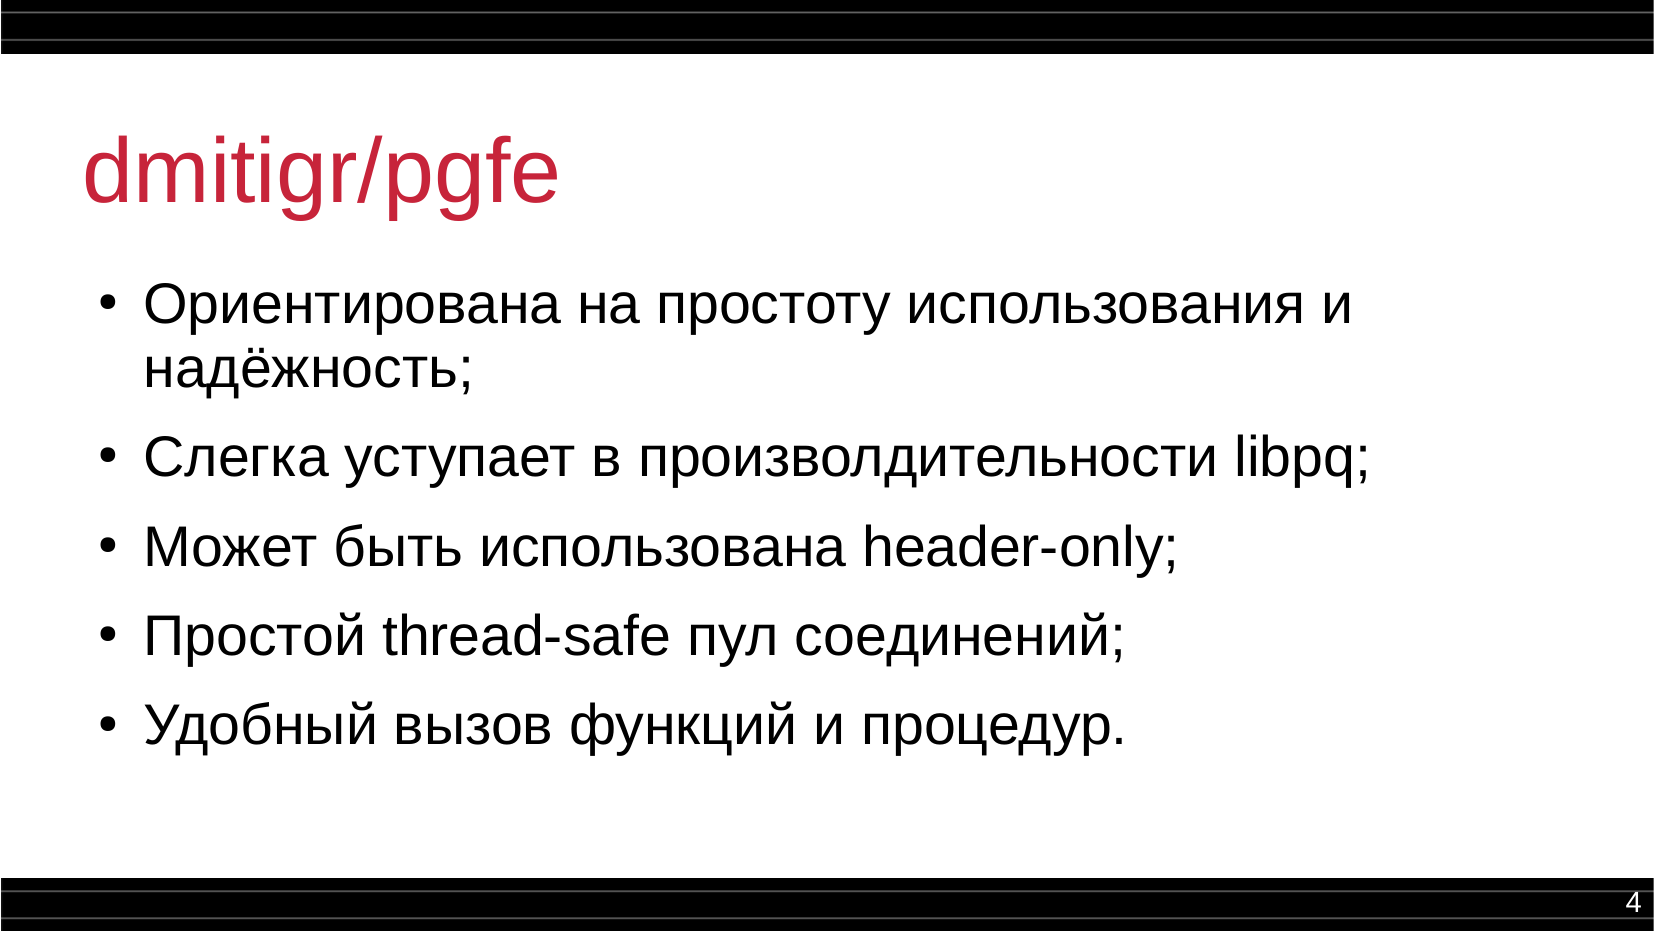

# dmitigr/pgfe
Ориентирована на простоту использования и надёжность;
Слегка уступает в произволдительности libpq;
Может быть использована header-only;
Простой thread-safe пул соединений;
Удобный вызов функций и процедур.